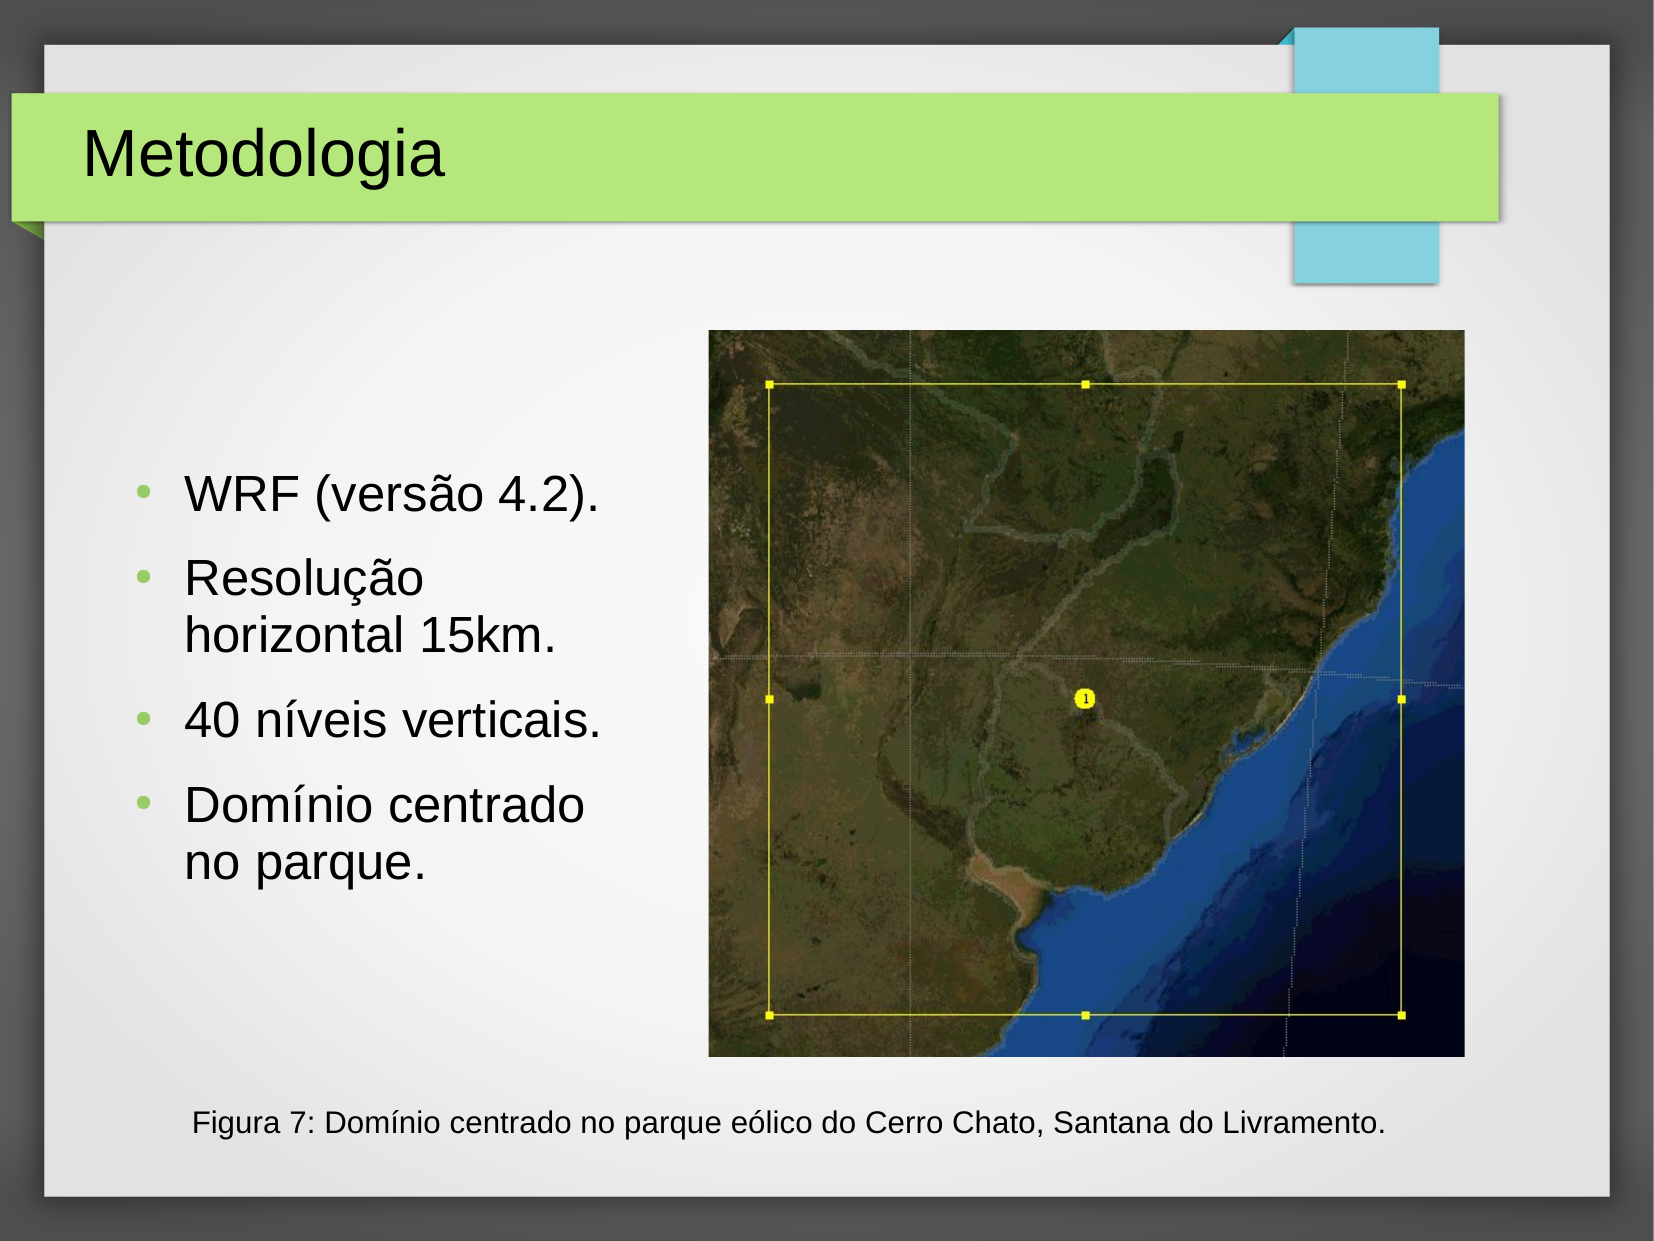

# Metodologia
WRF (versão 4.2).
Resolução horizontal 15km.
40 níveis verticais.
Domínio centrado no parque.
Figura 7: Domínio centrado no parque eólico do Cerro Chato, Santana do Livramento.